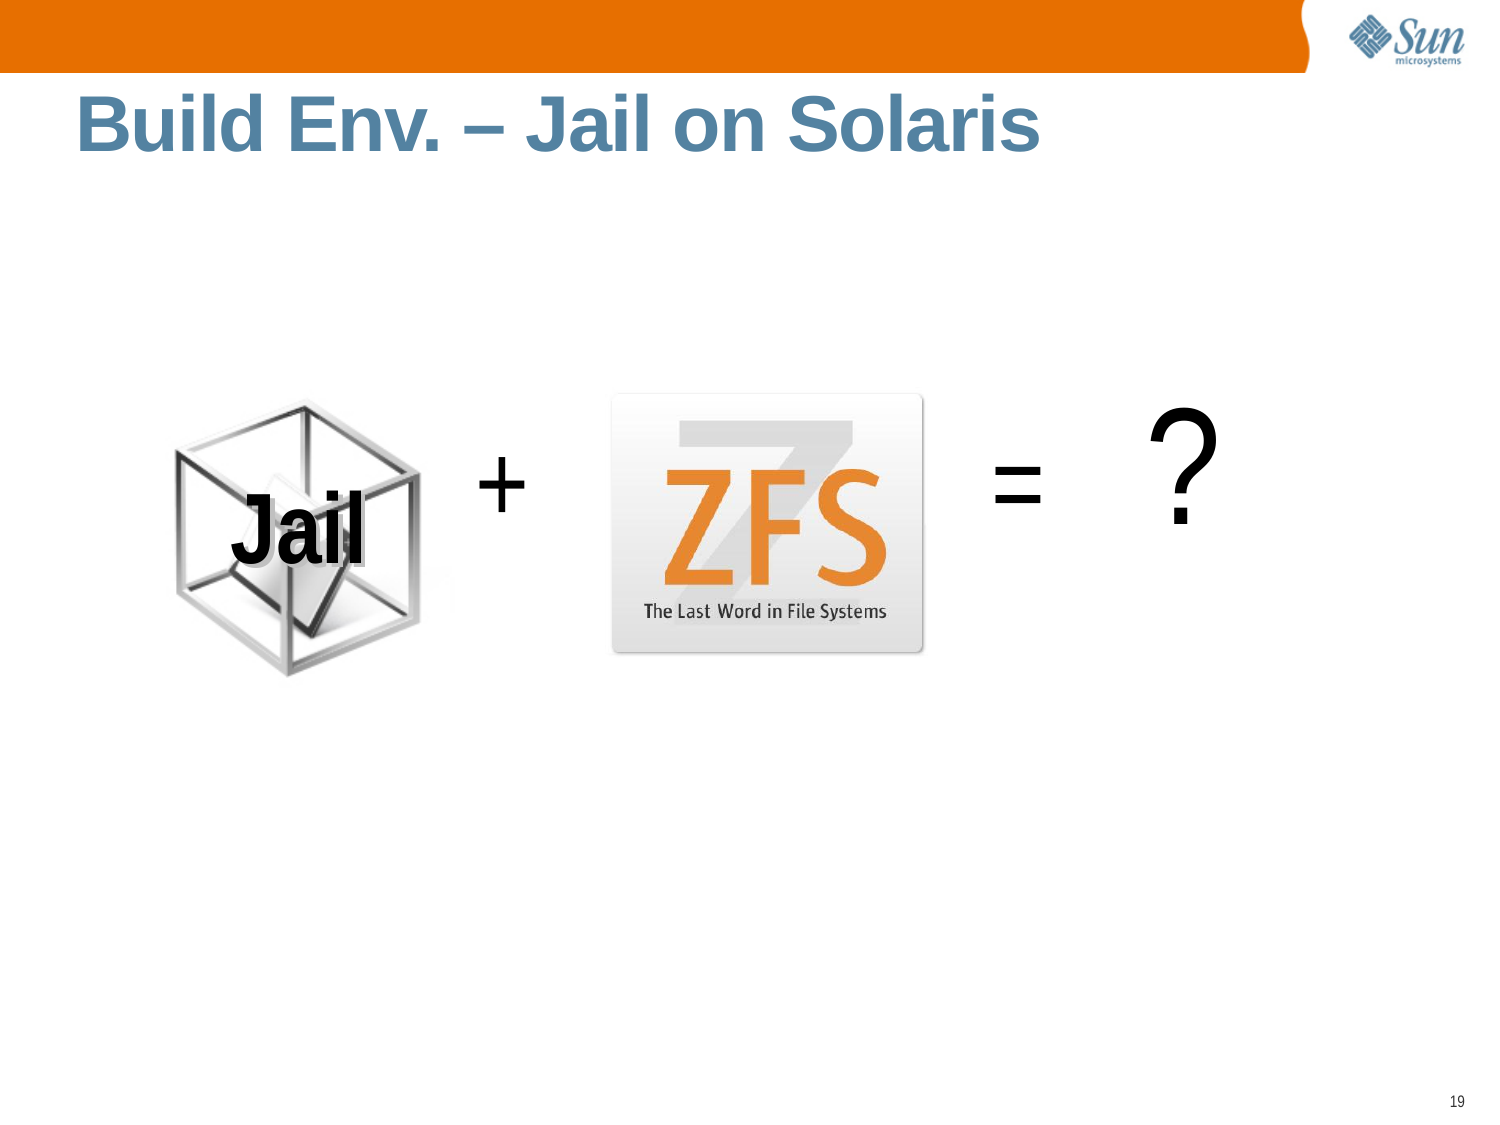

# Build Env. – Jail on Solaris
Jail
?
+
=